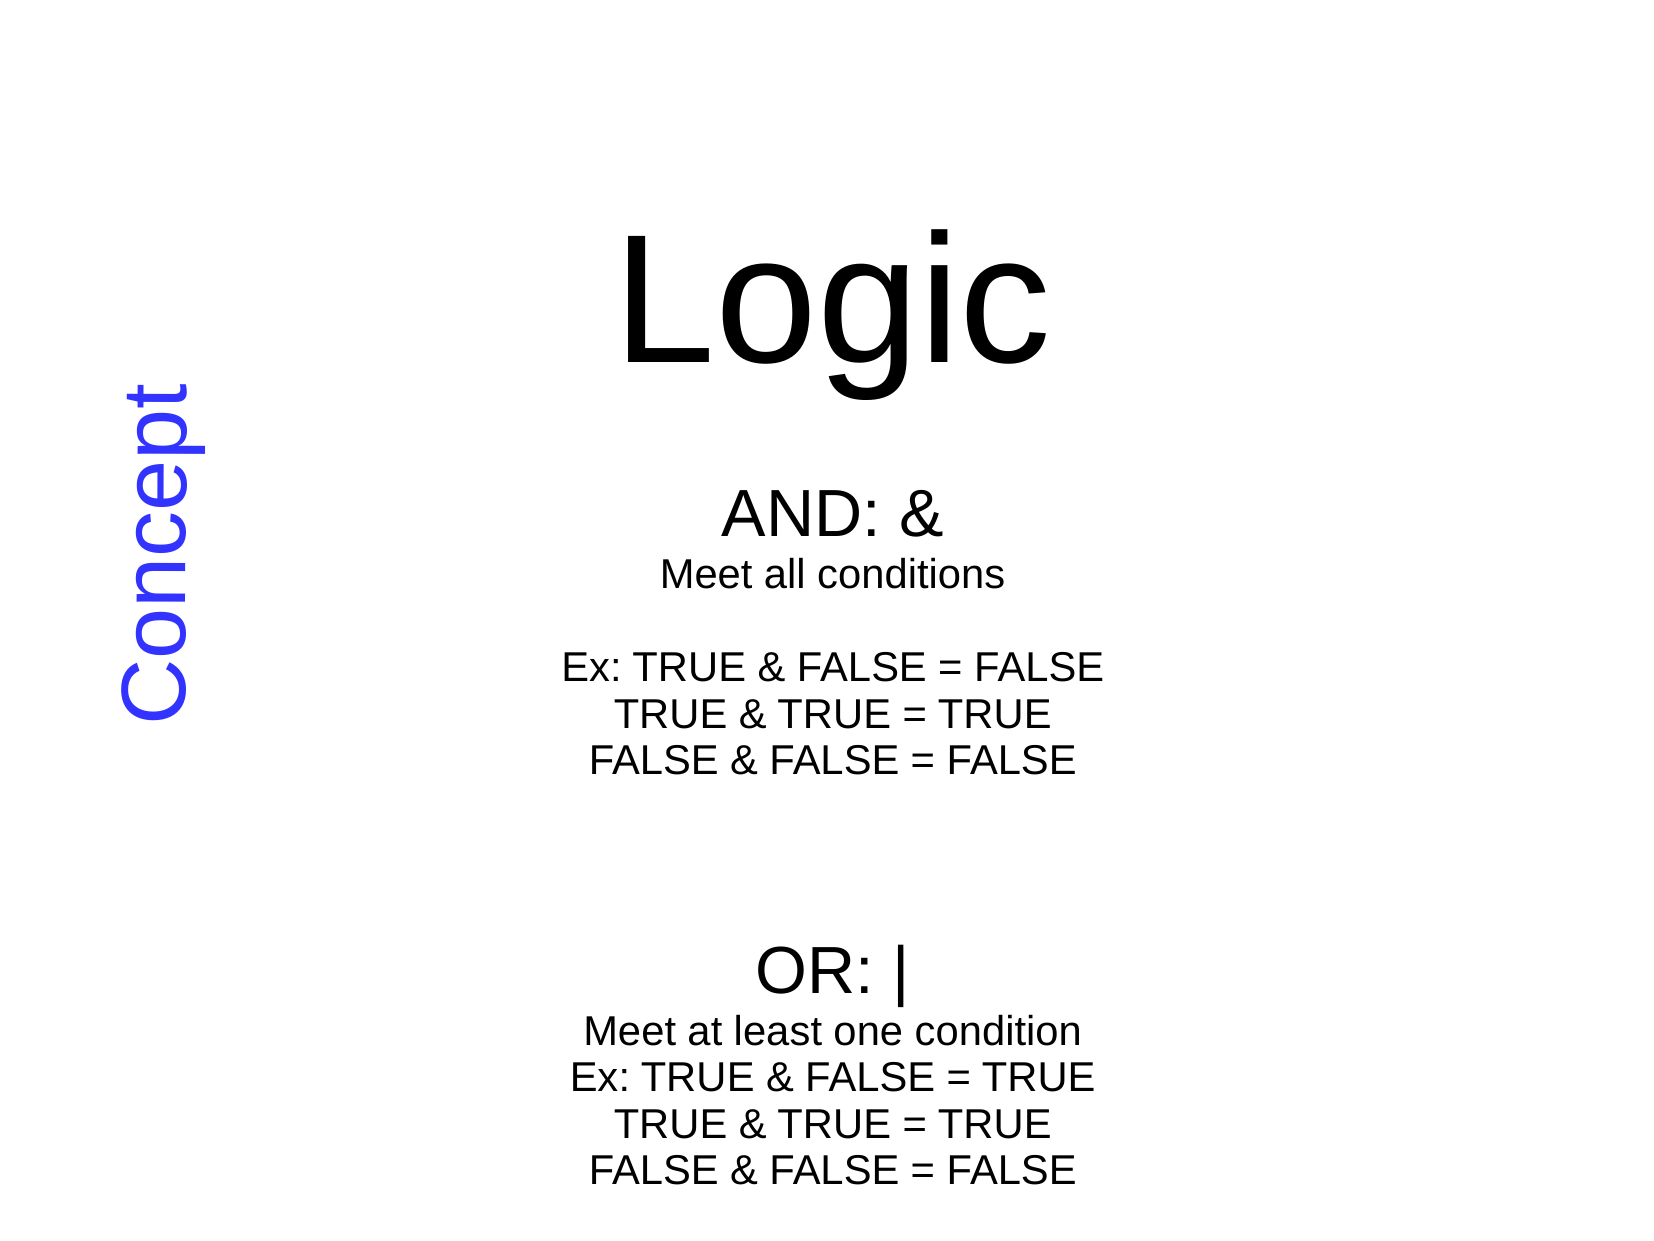

Logic
AND: &
Meet all conditions
Ex: TRUE & FALSE = FALSE
TRUE & TRUE = TRUE
FALSE & FALSE = FALSE
OR: |
Meet at least one condition
Ex: TRUE & FALSE = TRUE
TRUE & TRUE = TRUE
FALSE & FALSE = FALSE
# Concept